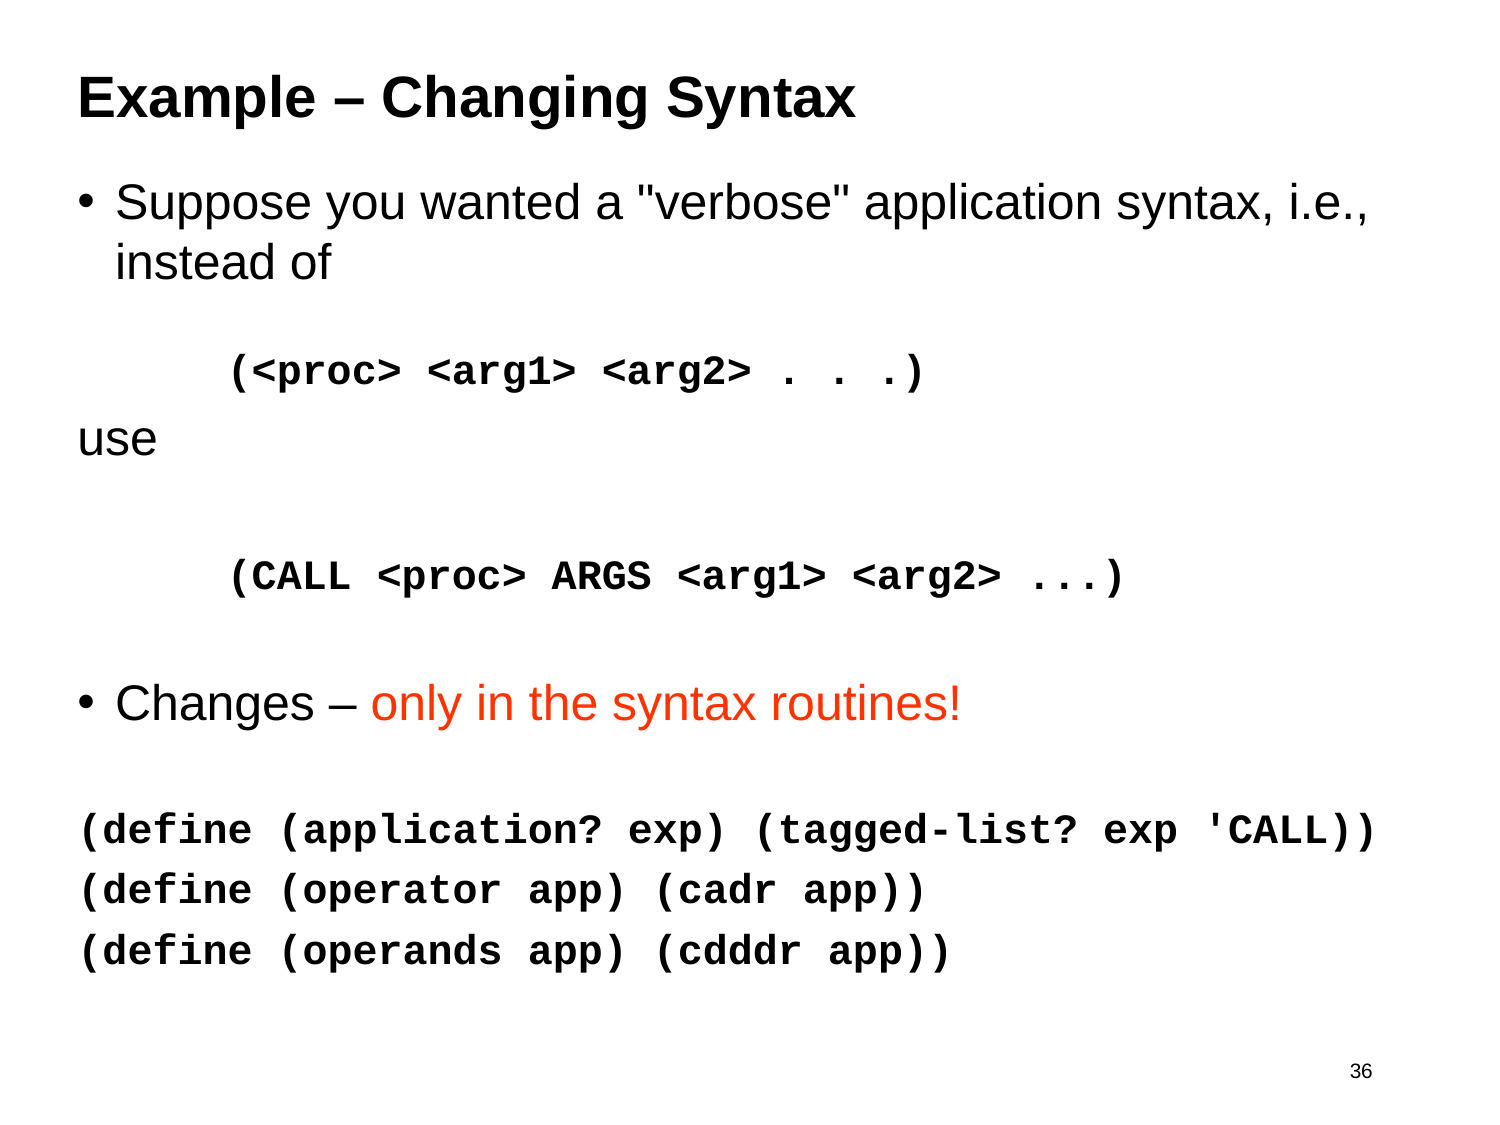

Example – Changing Syntax
Suppose you wanted a "verbose" application syntax, i.e., instead of
		(<proc> <arg1> <arg2> . . .)
use
		(CALL <proc> ARGS <arg1> <arg2> ...)
Changes – only in the syntax routines!
(define (application? exp) (tagged-list? exp 'CALL))
(define (operator app) (cadr app))
(define (operands app) (cdddr app))